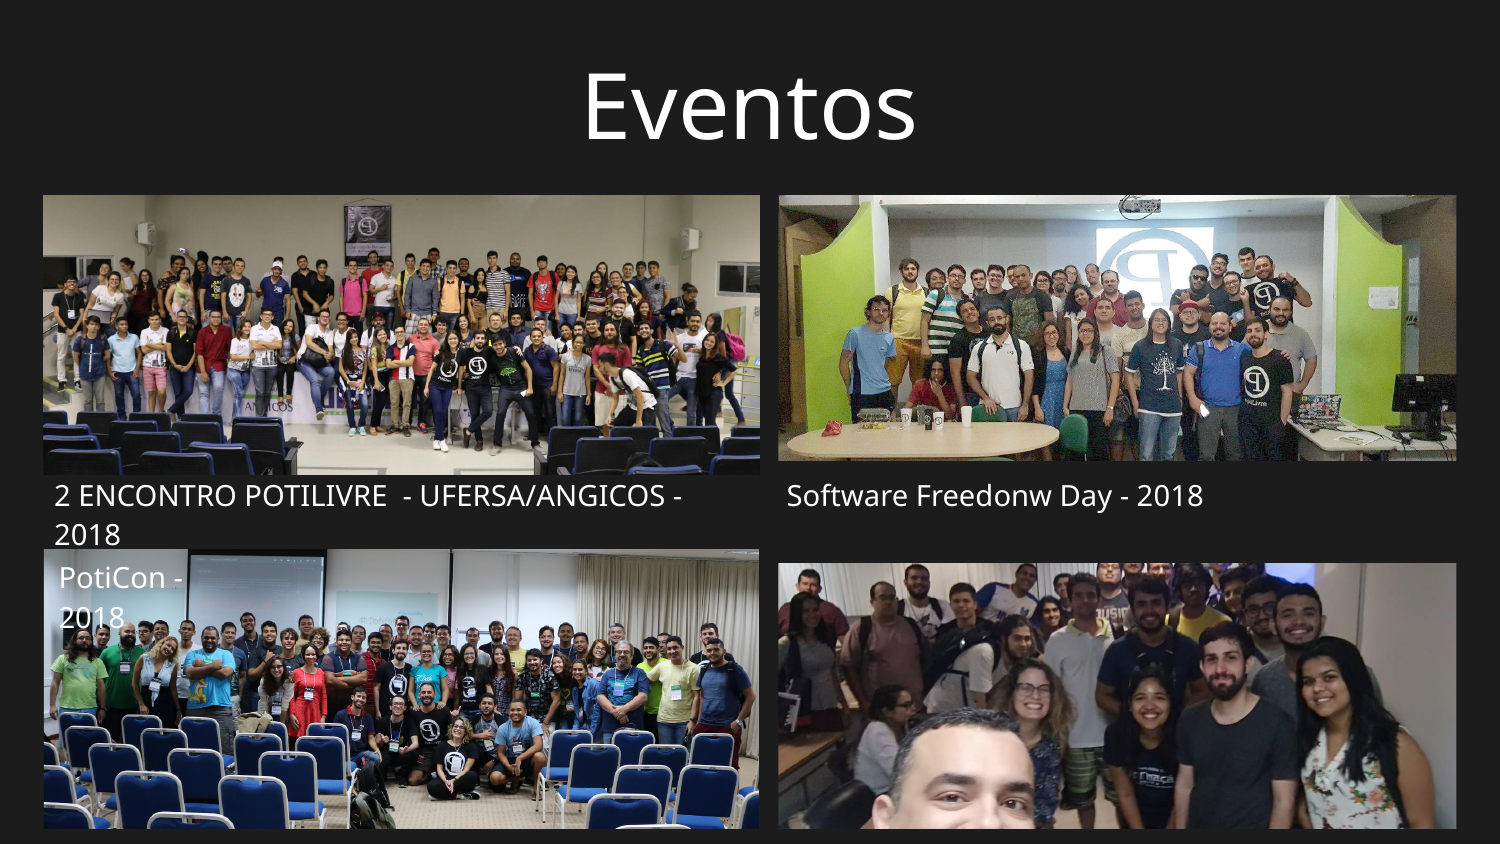

Eventos
2 ENCONTRO POTILIVRE - UFERSA/ANGICOS - 2018
Software Freedonw Day - 2018
PotiCon -2018